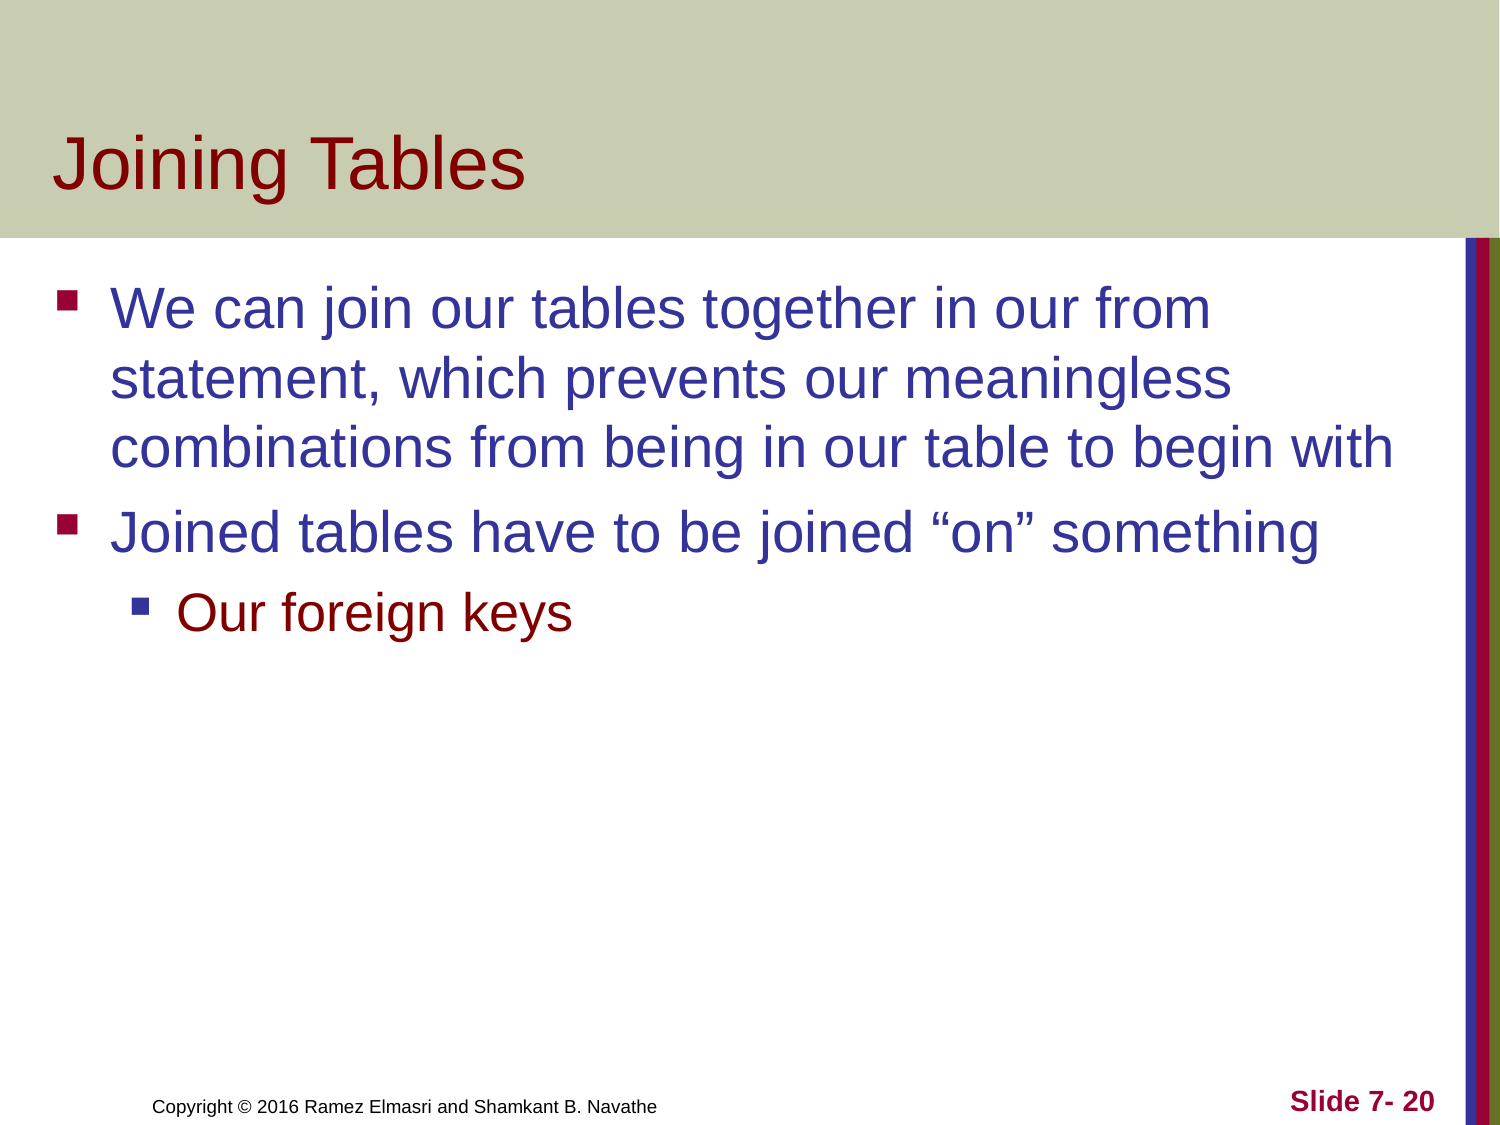

# Joining Tables
We can join our tables together in our from statement, which prevents our meaningless combinations from being in our table to begin with
Joined tables have to be joined “on” something
Our foreign keys
Slide 7-